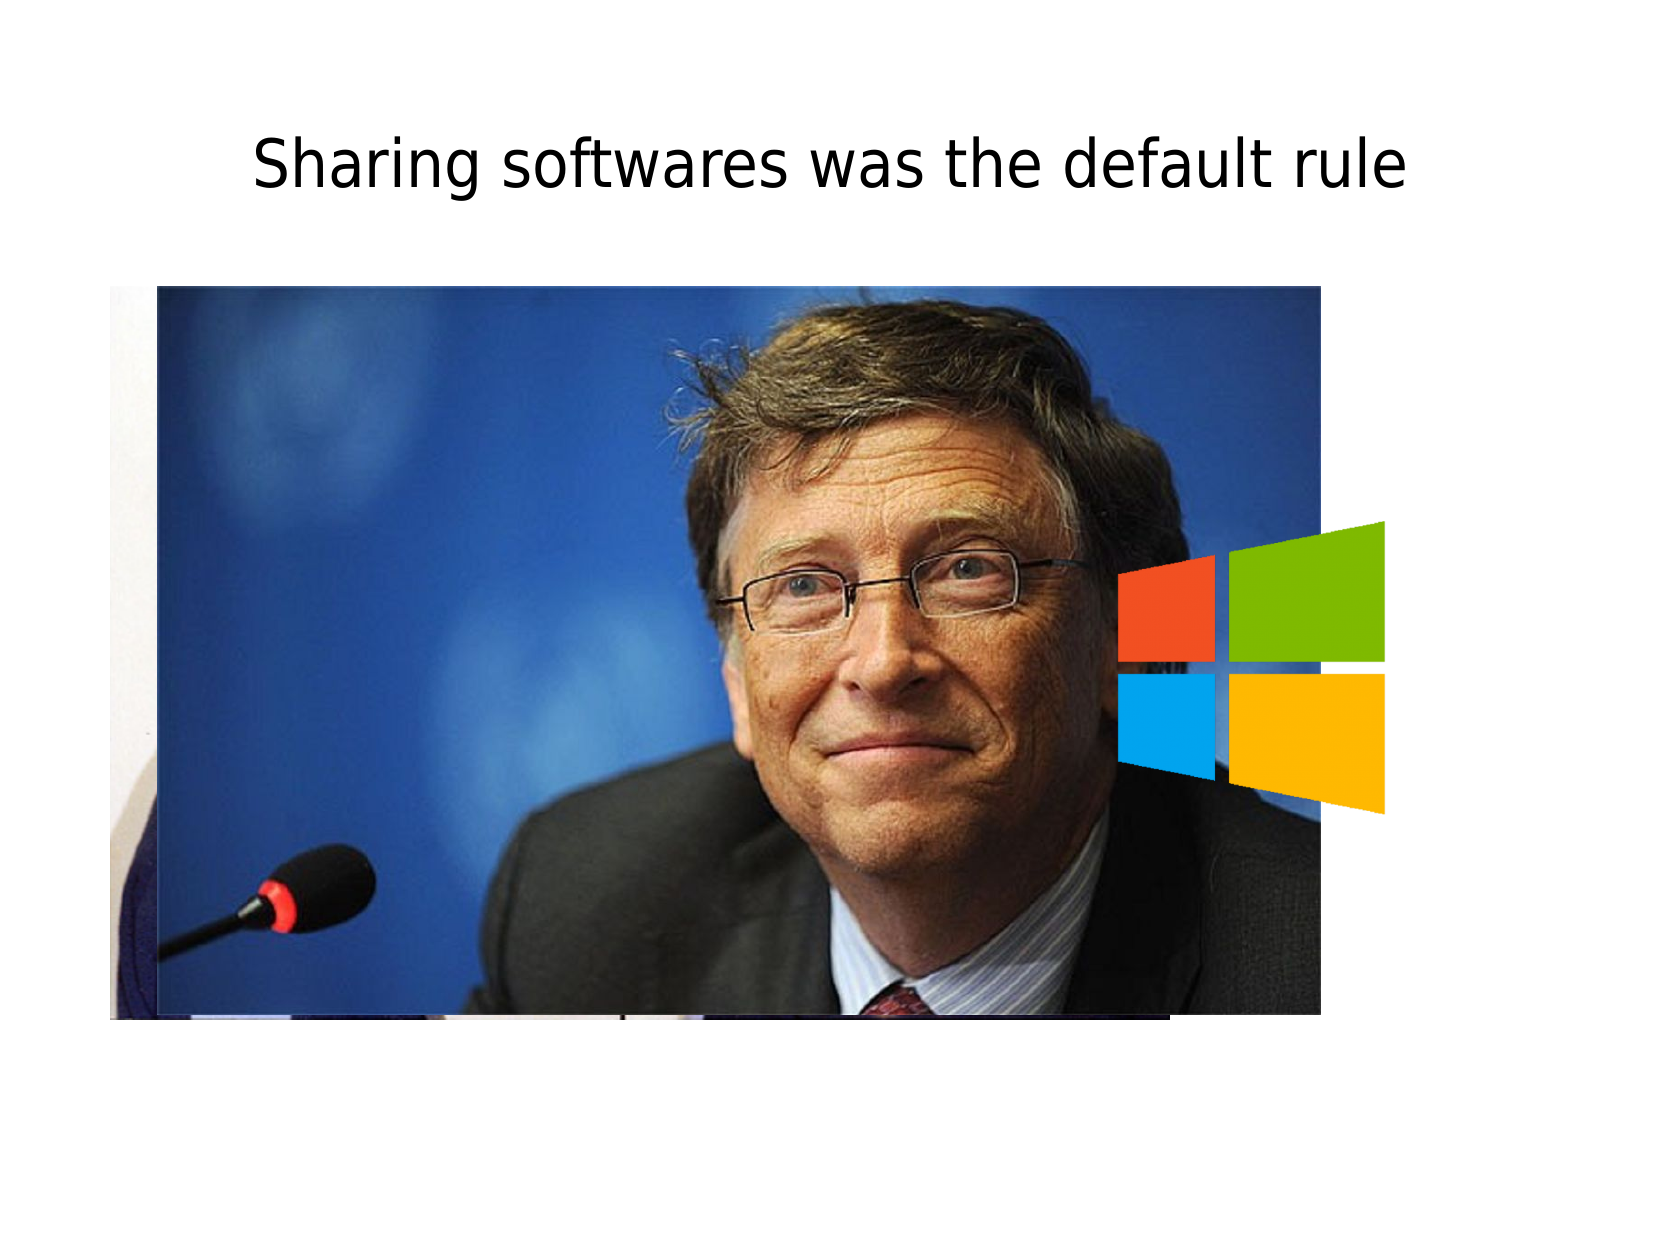

# Sharing softwares was the default rule